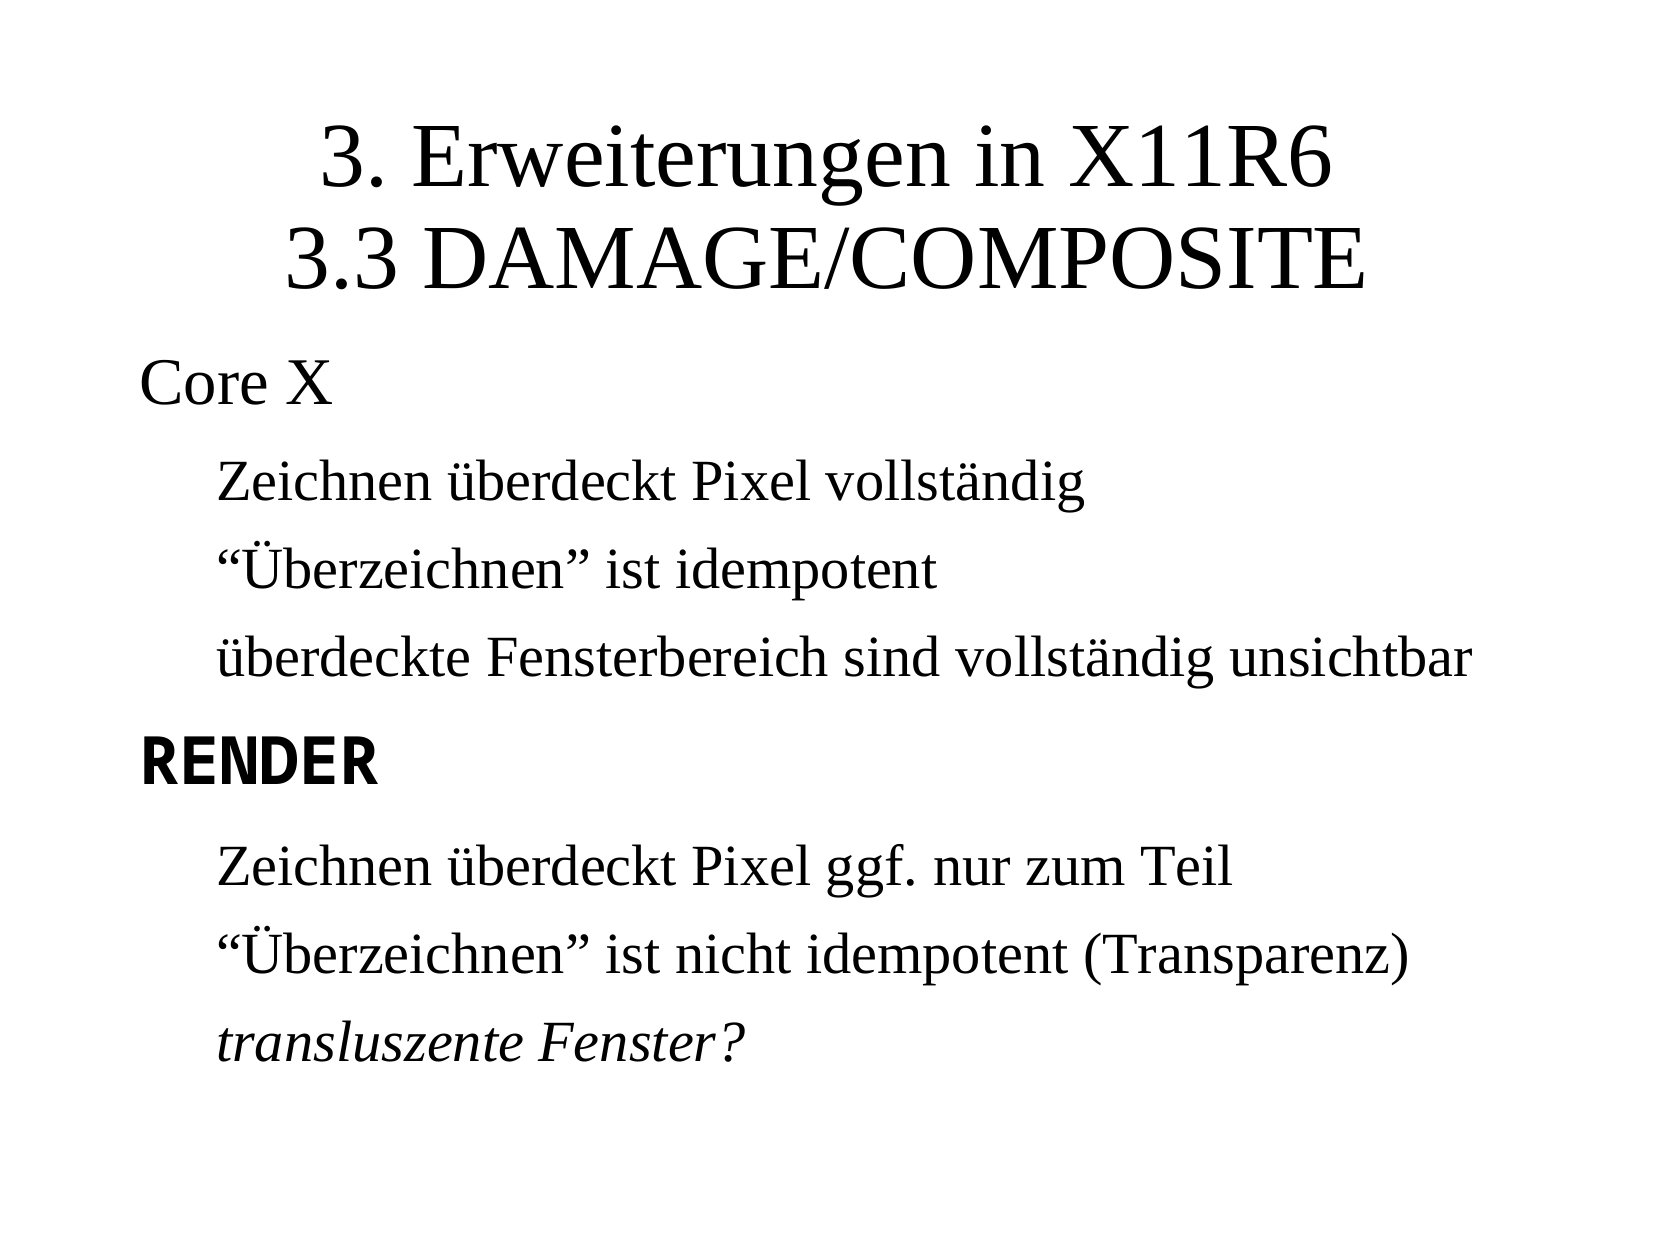

# 3. Erweiterungen in X11R6 3.3 DAMAGE/COMPOSITE
Core X
Zeichnen überdeckt Pixel vollständig
“Überzeichnen” ist idempotent
überdeckte Fensterbereich sind vollständig unsichtbar
RENDER
Zeichnen überdeckt Pixel ggf. nur zum Teil
“Überzeichnen” ist nicht idempotent (Transparenz)
transluszente Fenster?